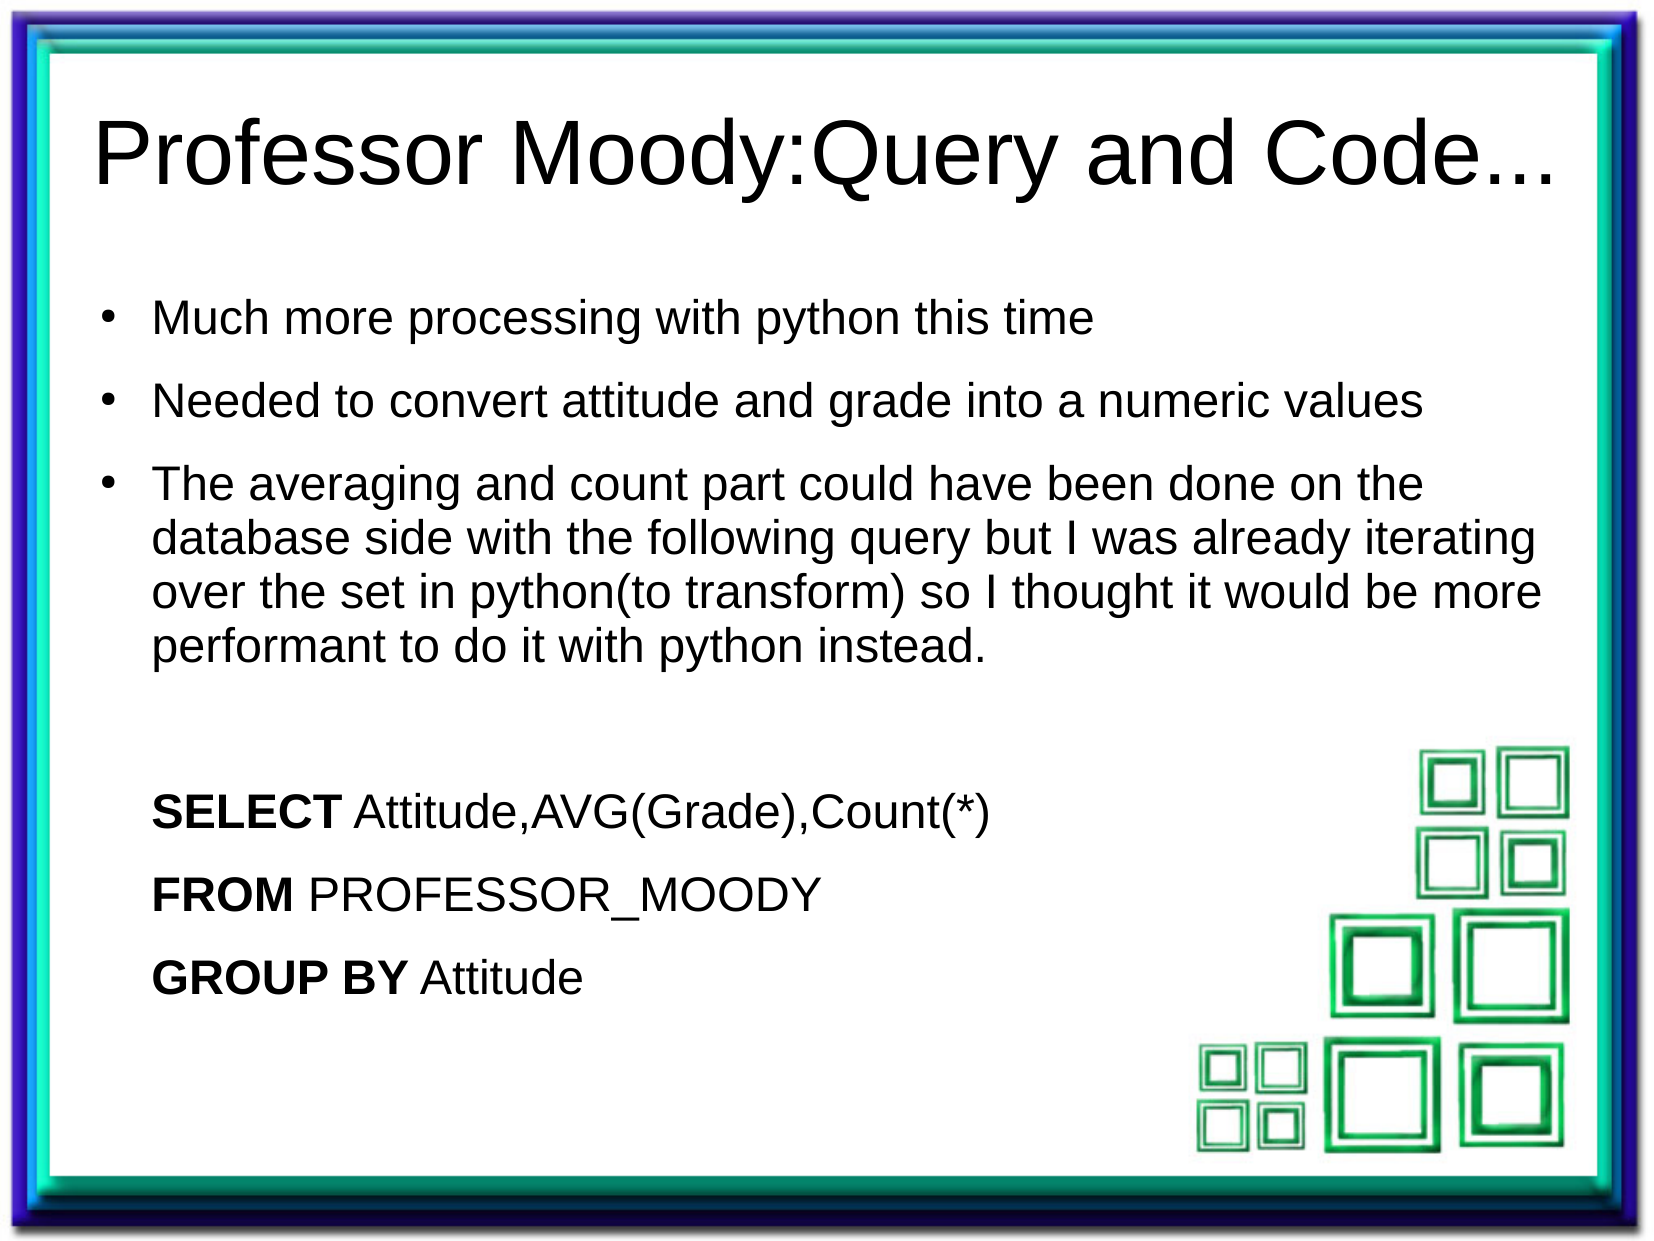

# Professor Moody:Query and Code...
Much more processing with python this time
Needed to convert attitude and grade into a numeric values
The averaging and count part could have been done on the database side with the following query but I was already iterating over the set in python(to transform) so I thought it would be more performant to do it with python instead.
SELECT Attitude,AVG(Grade),Count(*)
FROM PROFESSOR_MOODY
GROUP BY Attitude